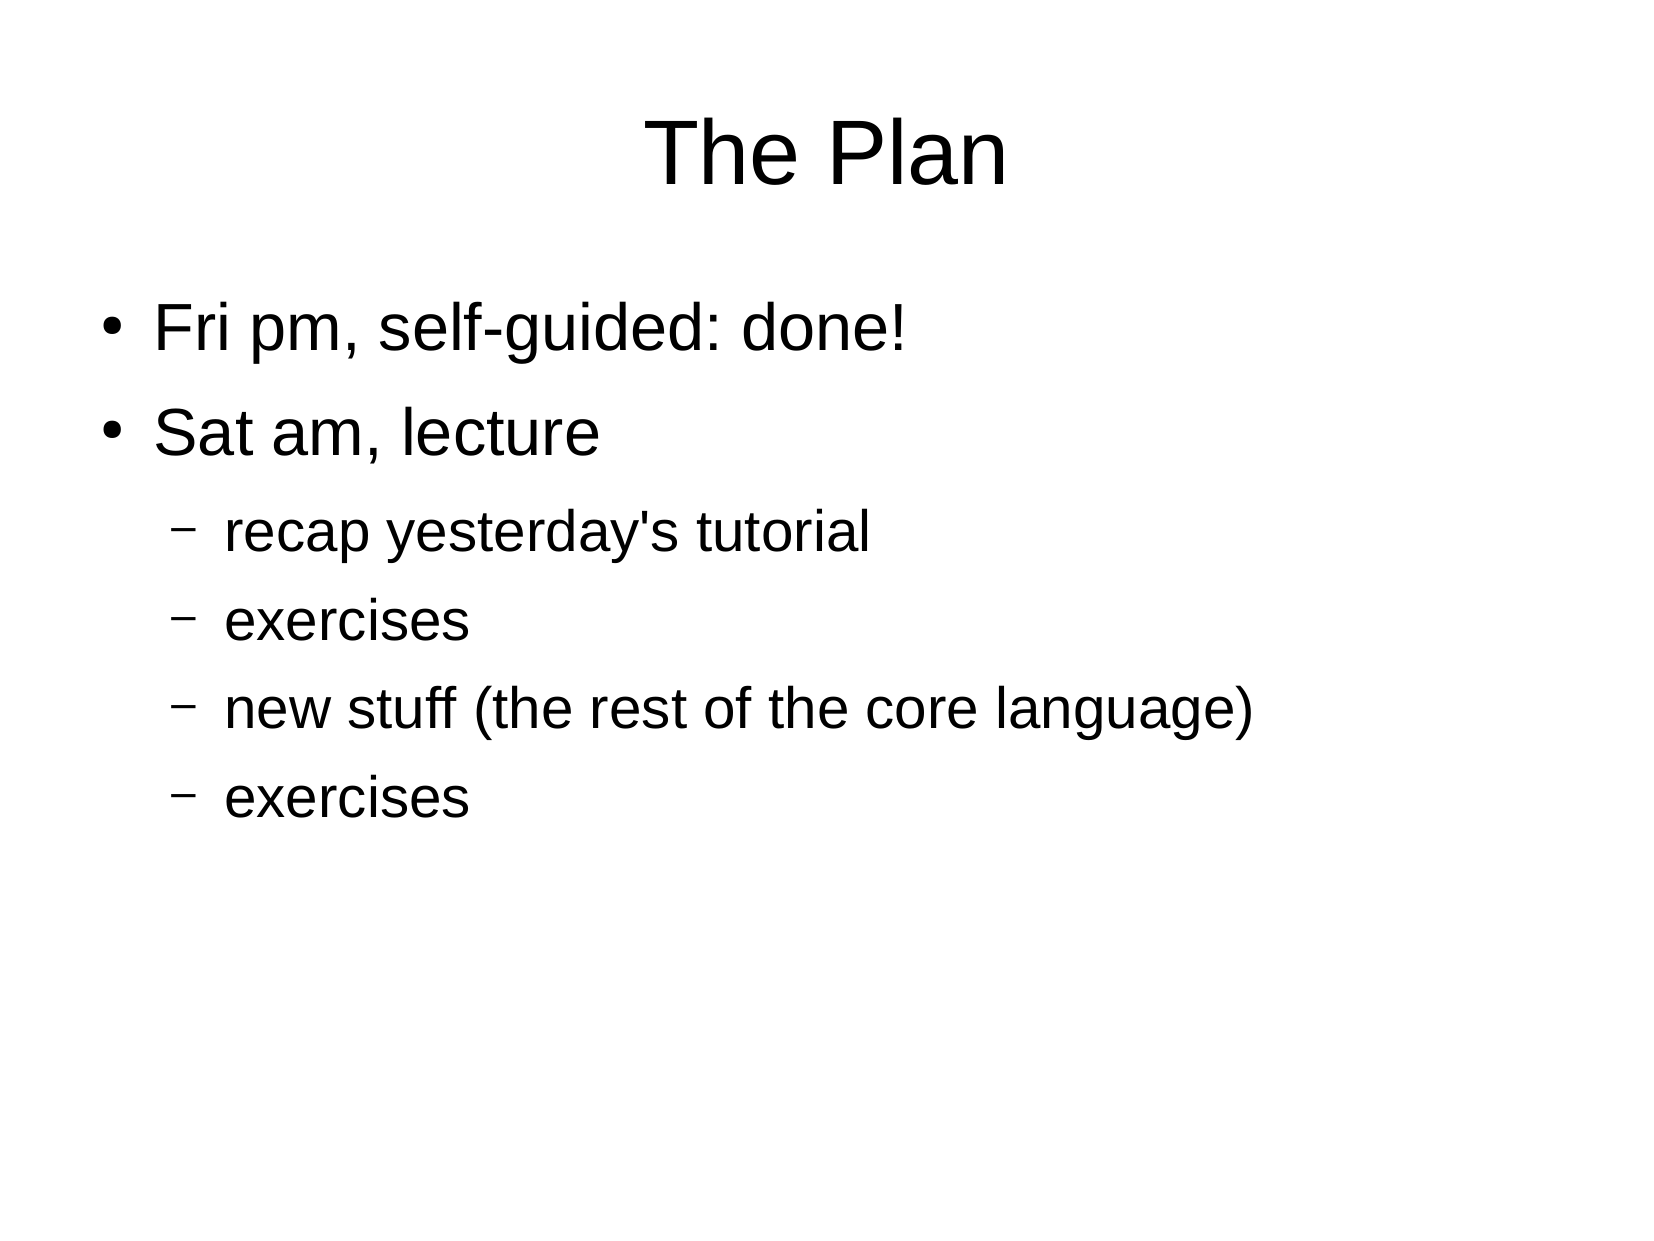

# The Plan
Fri pm, self-guided: done!
Sat am, lecture
recap yesterday's tutorial
exercises
new stuff (the rest of the core language)
exercises